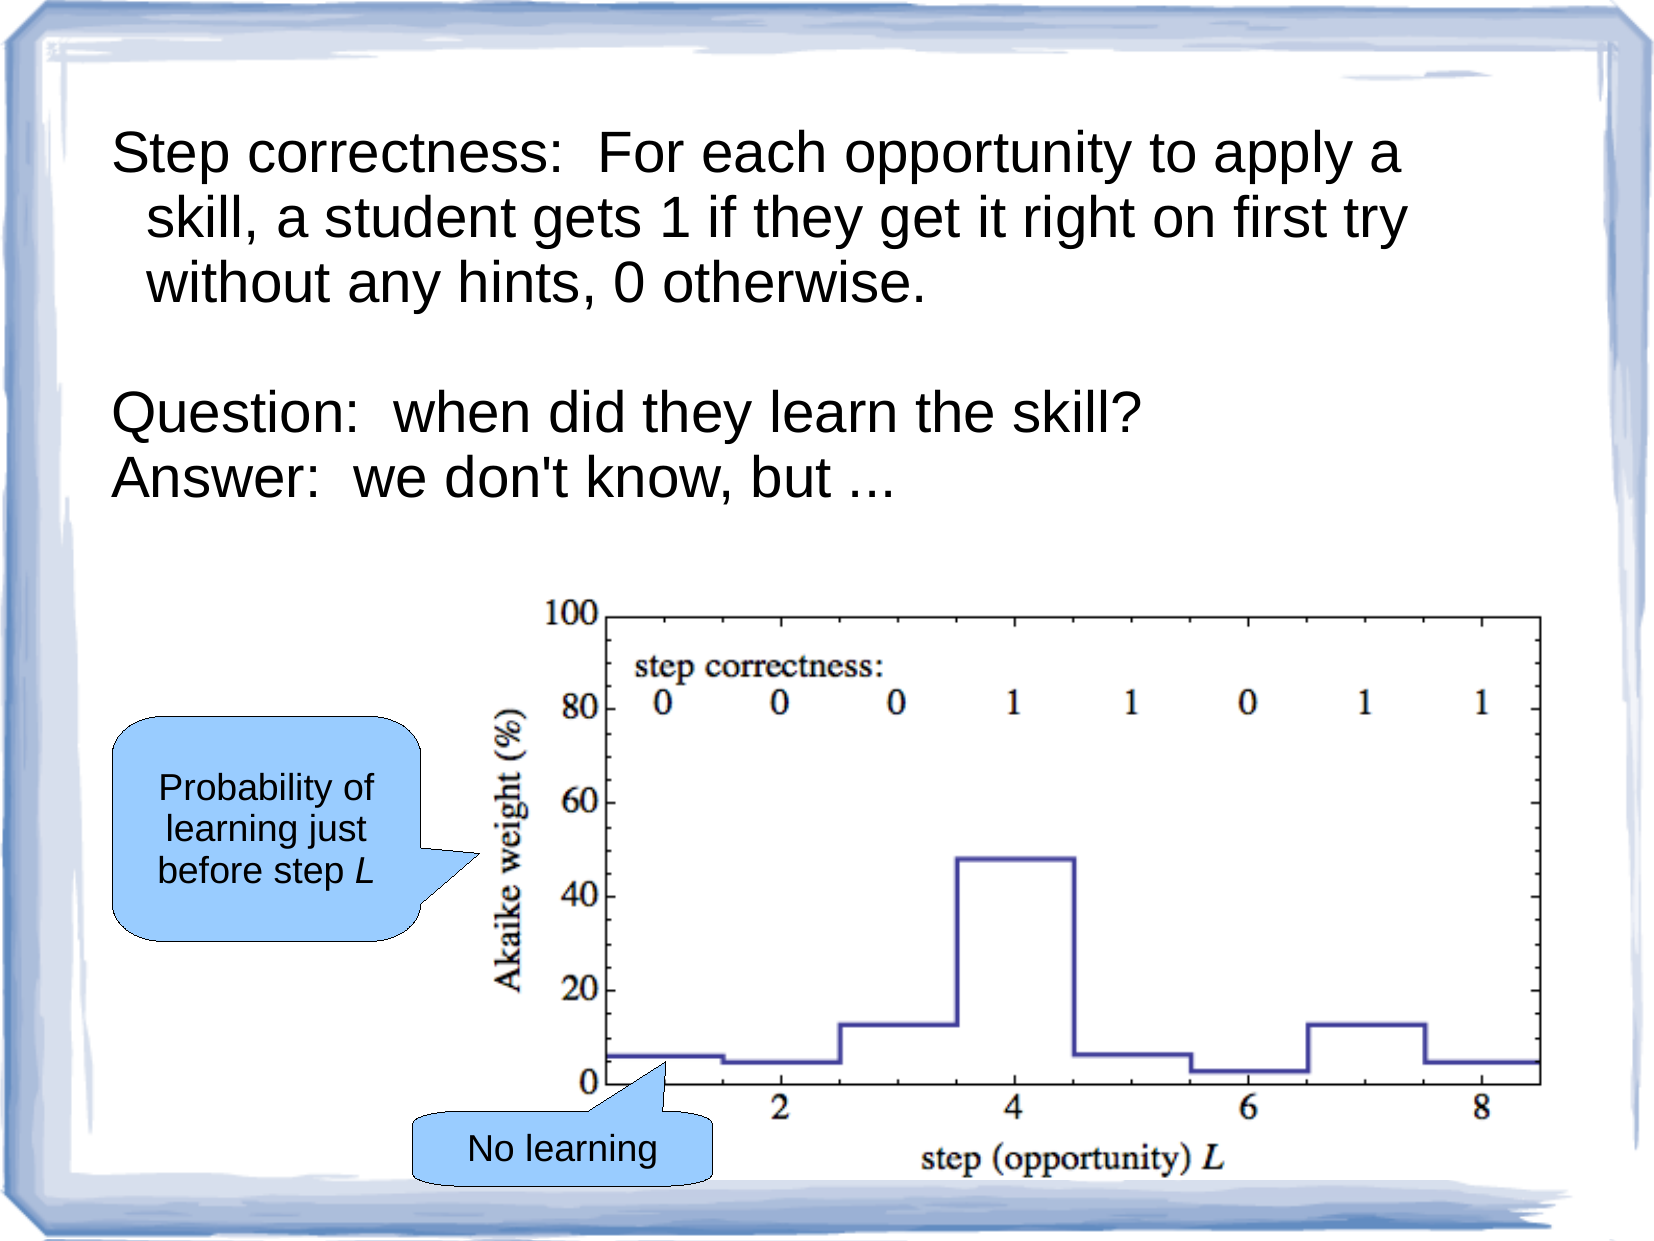

Step correctness: For each opportunity to apply a skill, a student gets 1 if they get it right on first try without any hints, 0 otherwise.
Question: when did they learn the skill?
Answer: we don't know, but ...
Probability of learning just before step L
No learning